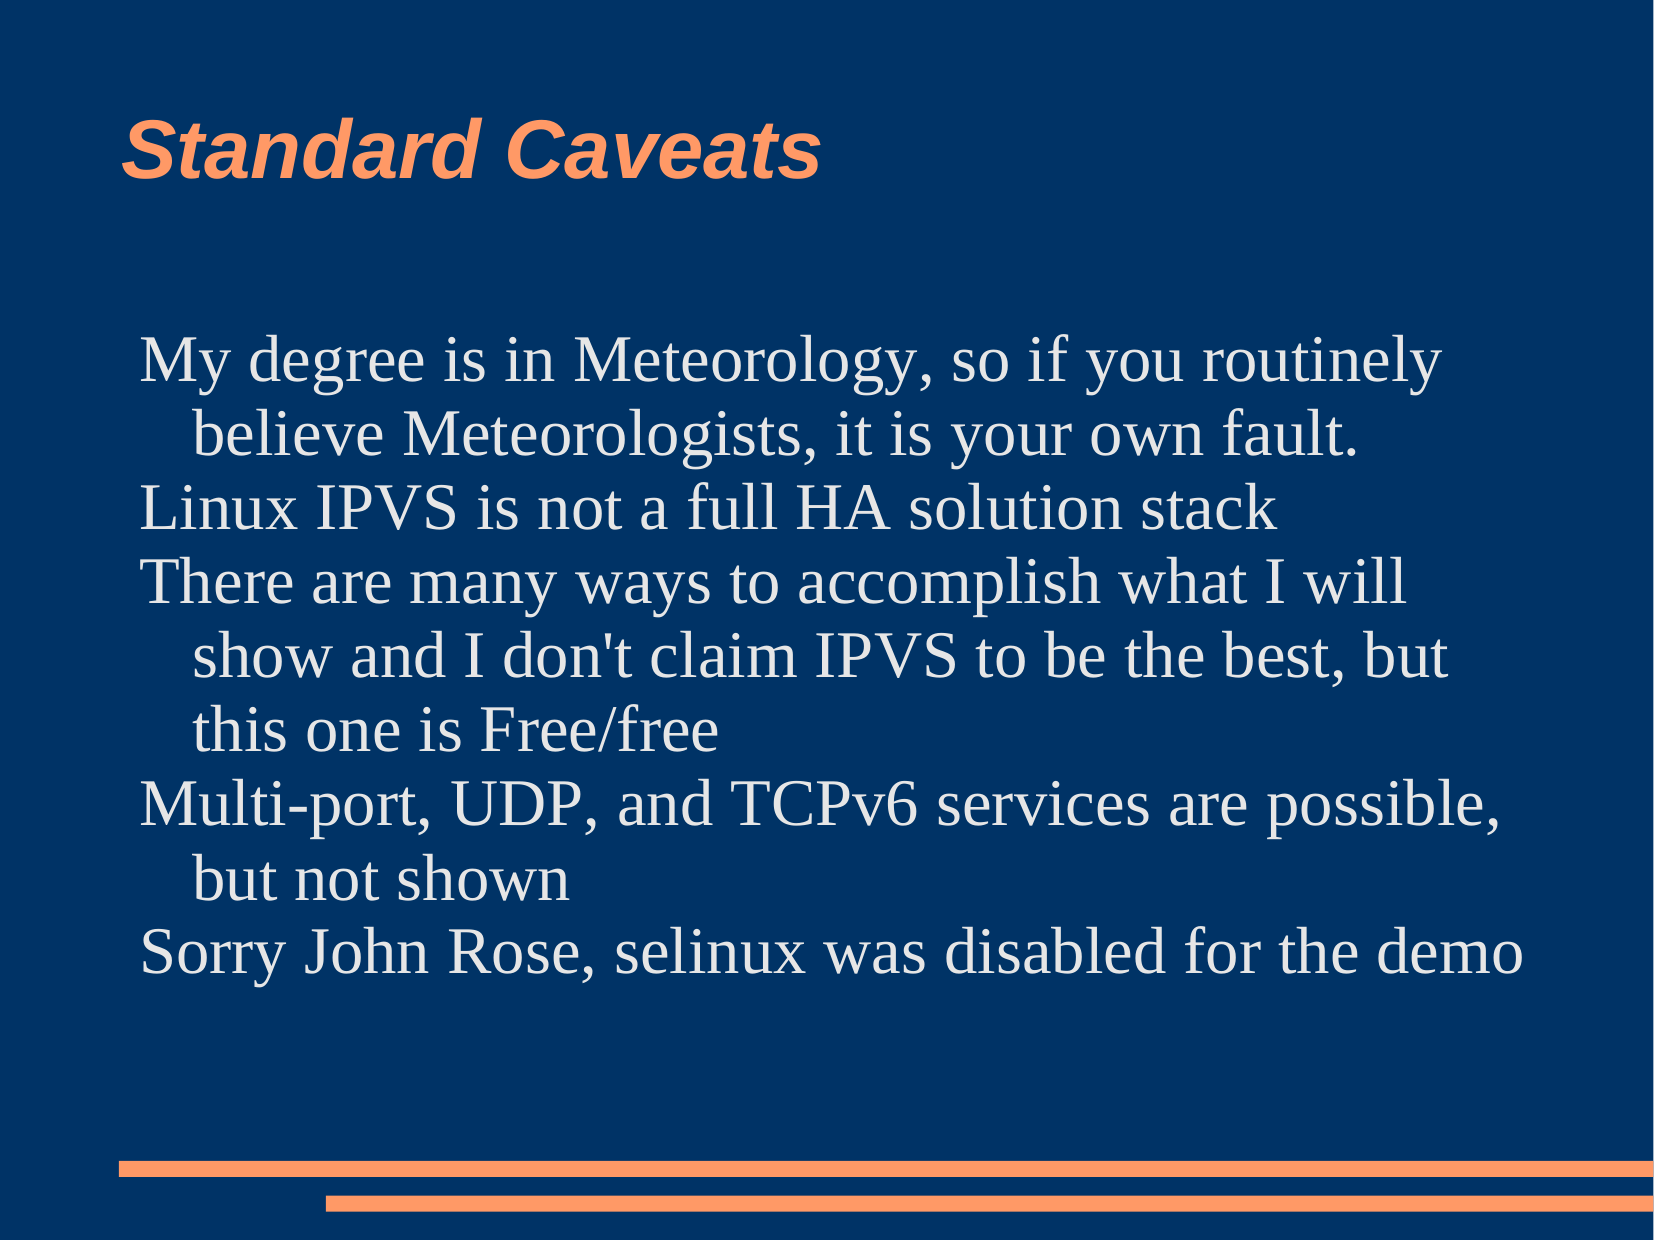

# Standard Caveats
My degree is in Meteorology, so if you routinely believe Meteorologists, it is your own fault.
Linux IPVS is not a full HA solution stack
There are many ways to accomplish what I will show and I don't claim IPVS to be the best, but this one is Free/free
Multi-port, UDP, and TCPv6 services are possible, but not shown
Sorry John Rose, selinux was disabled for the demo